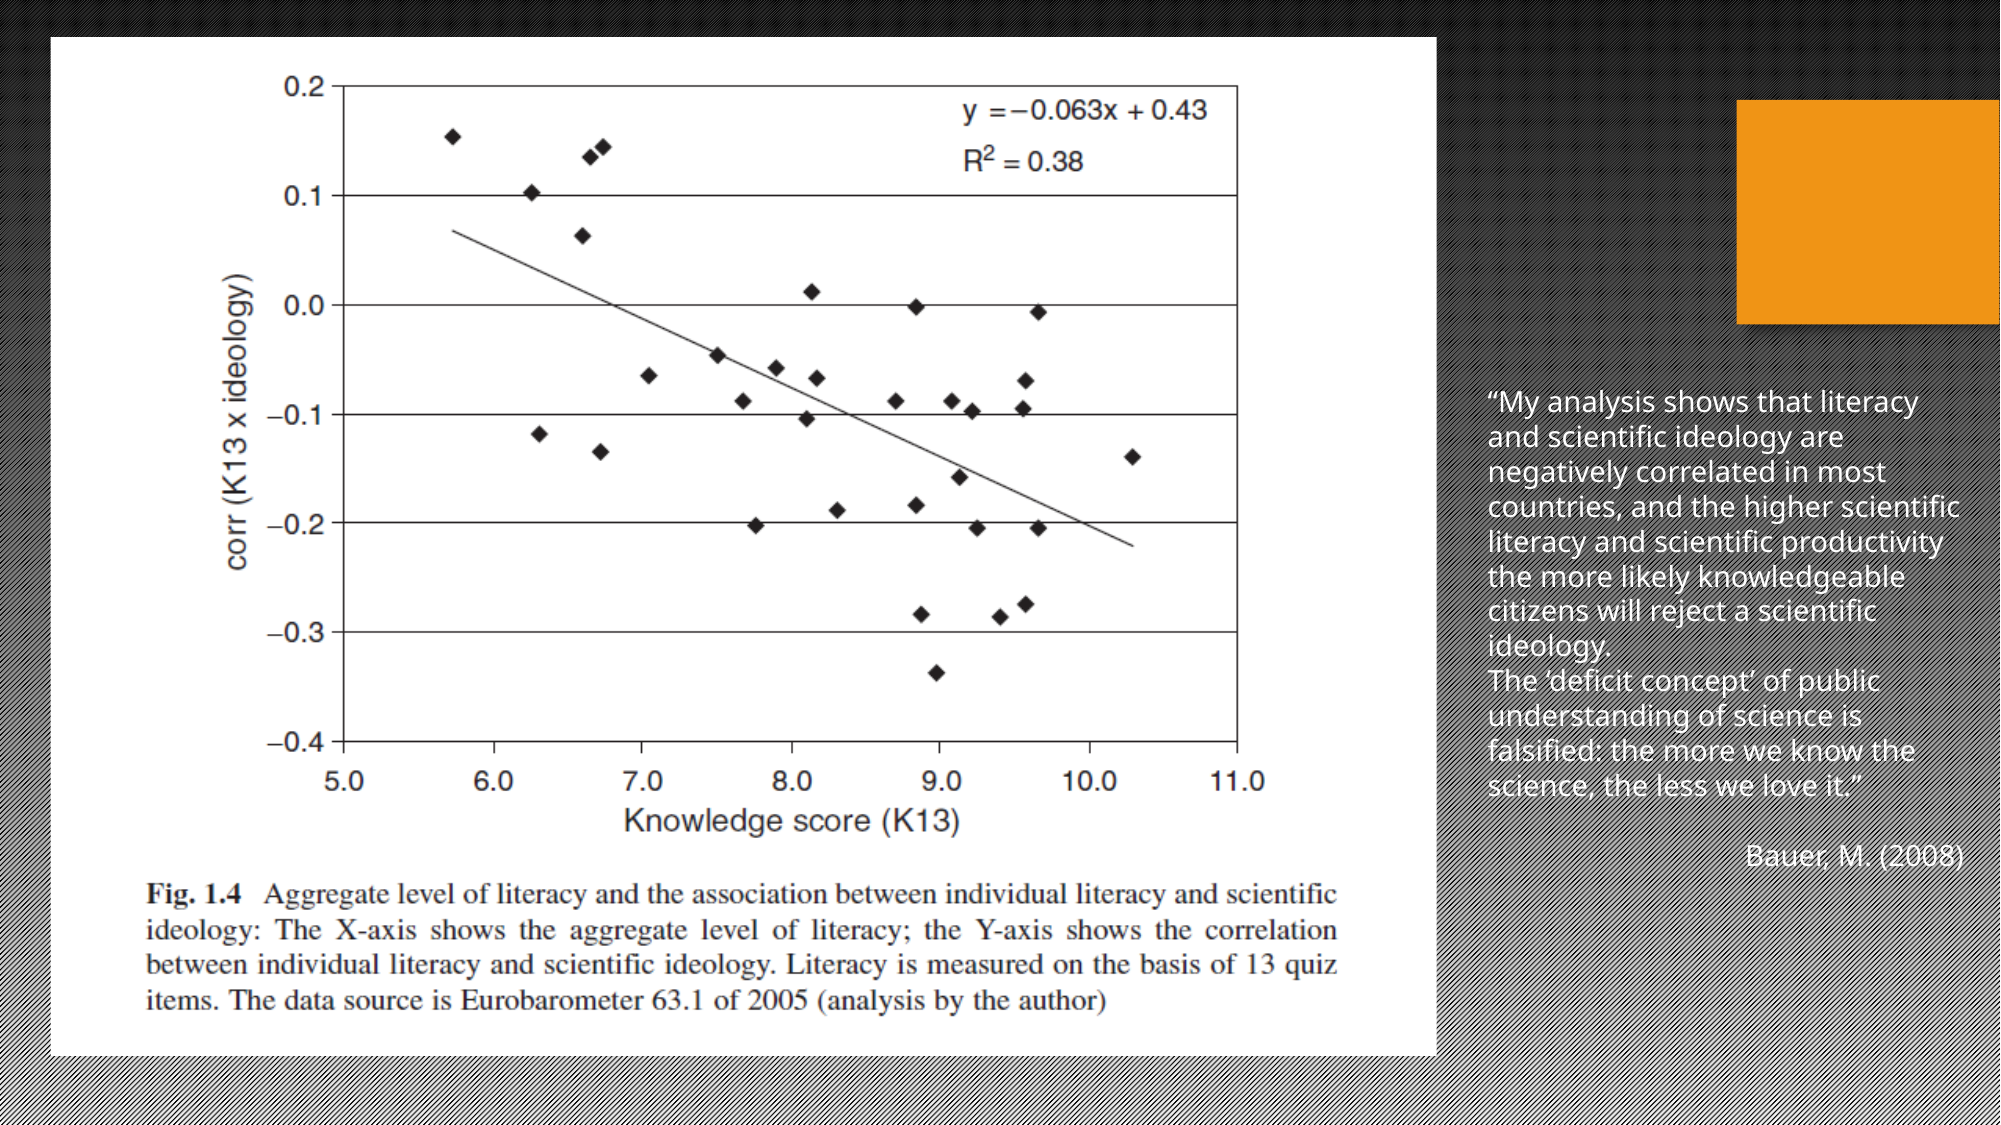

“My analysis shows that literacy and scientific ideology are negatively correlated in most countries, and the higher scientific literacy and scientific productivity the more likely knowledgeable citizens will reject a scientific ideology.
The ‘deficit concept’ of public understanding of science is falsified: the more we know the science, the less we love it.”
Bauer, M. (2008)